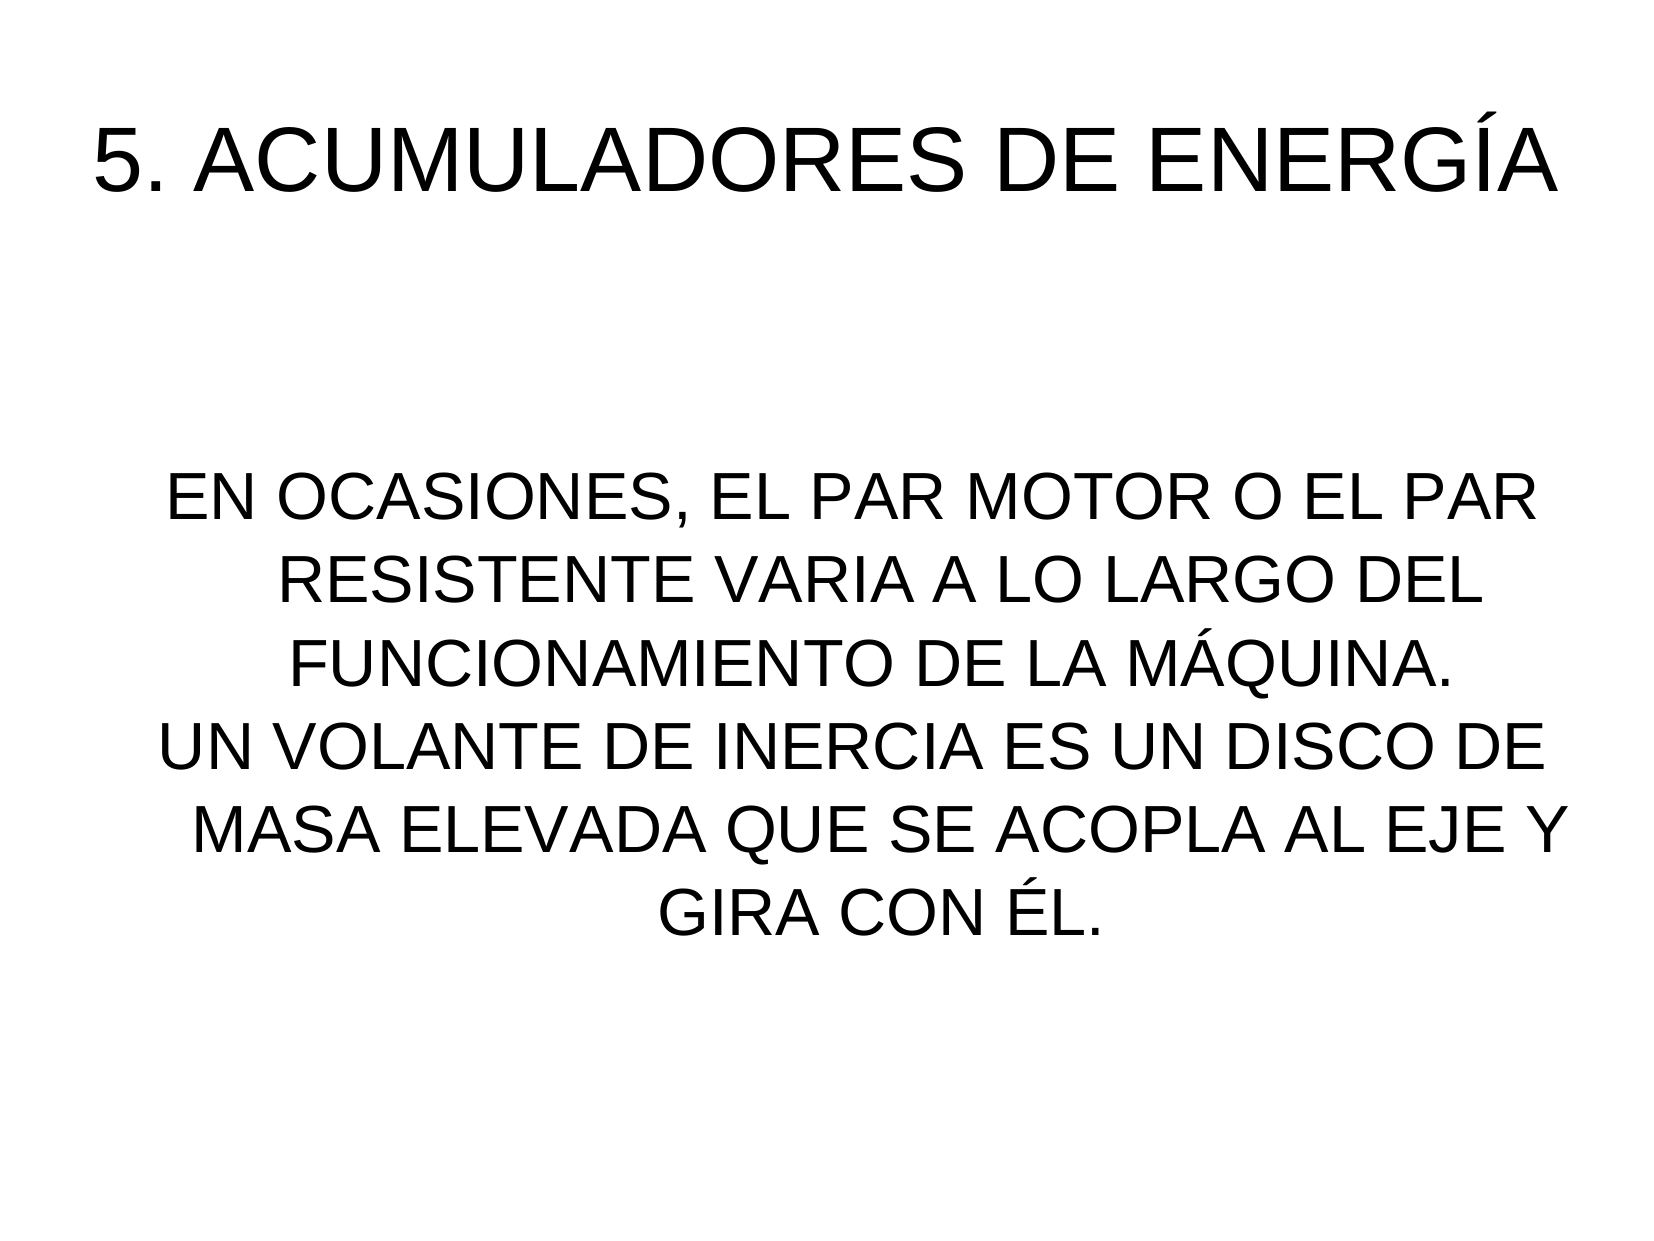

# 5. ACUMULADORES DE ENERGÍA
EN OCASIONES, EL PAR MOTOR O EL PAR RESISTENTE VARIA A LO LARGO DEL FUNCIONAMIENTO DE LA MÁQUINA.
UN VOLANTE DE INERCIA ES UN DISCO DE MASA ELEVADA QUE SE ACOPLA AL EJE Y GIRA CON ÉL.